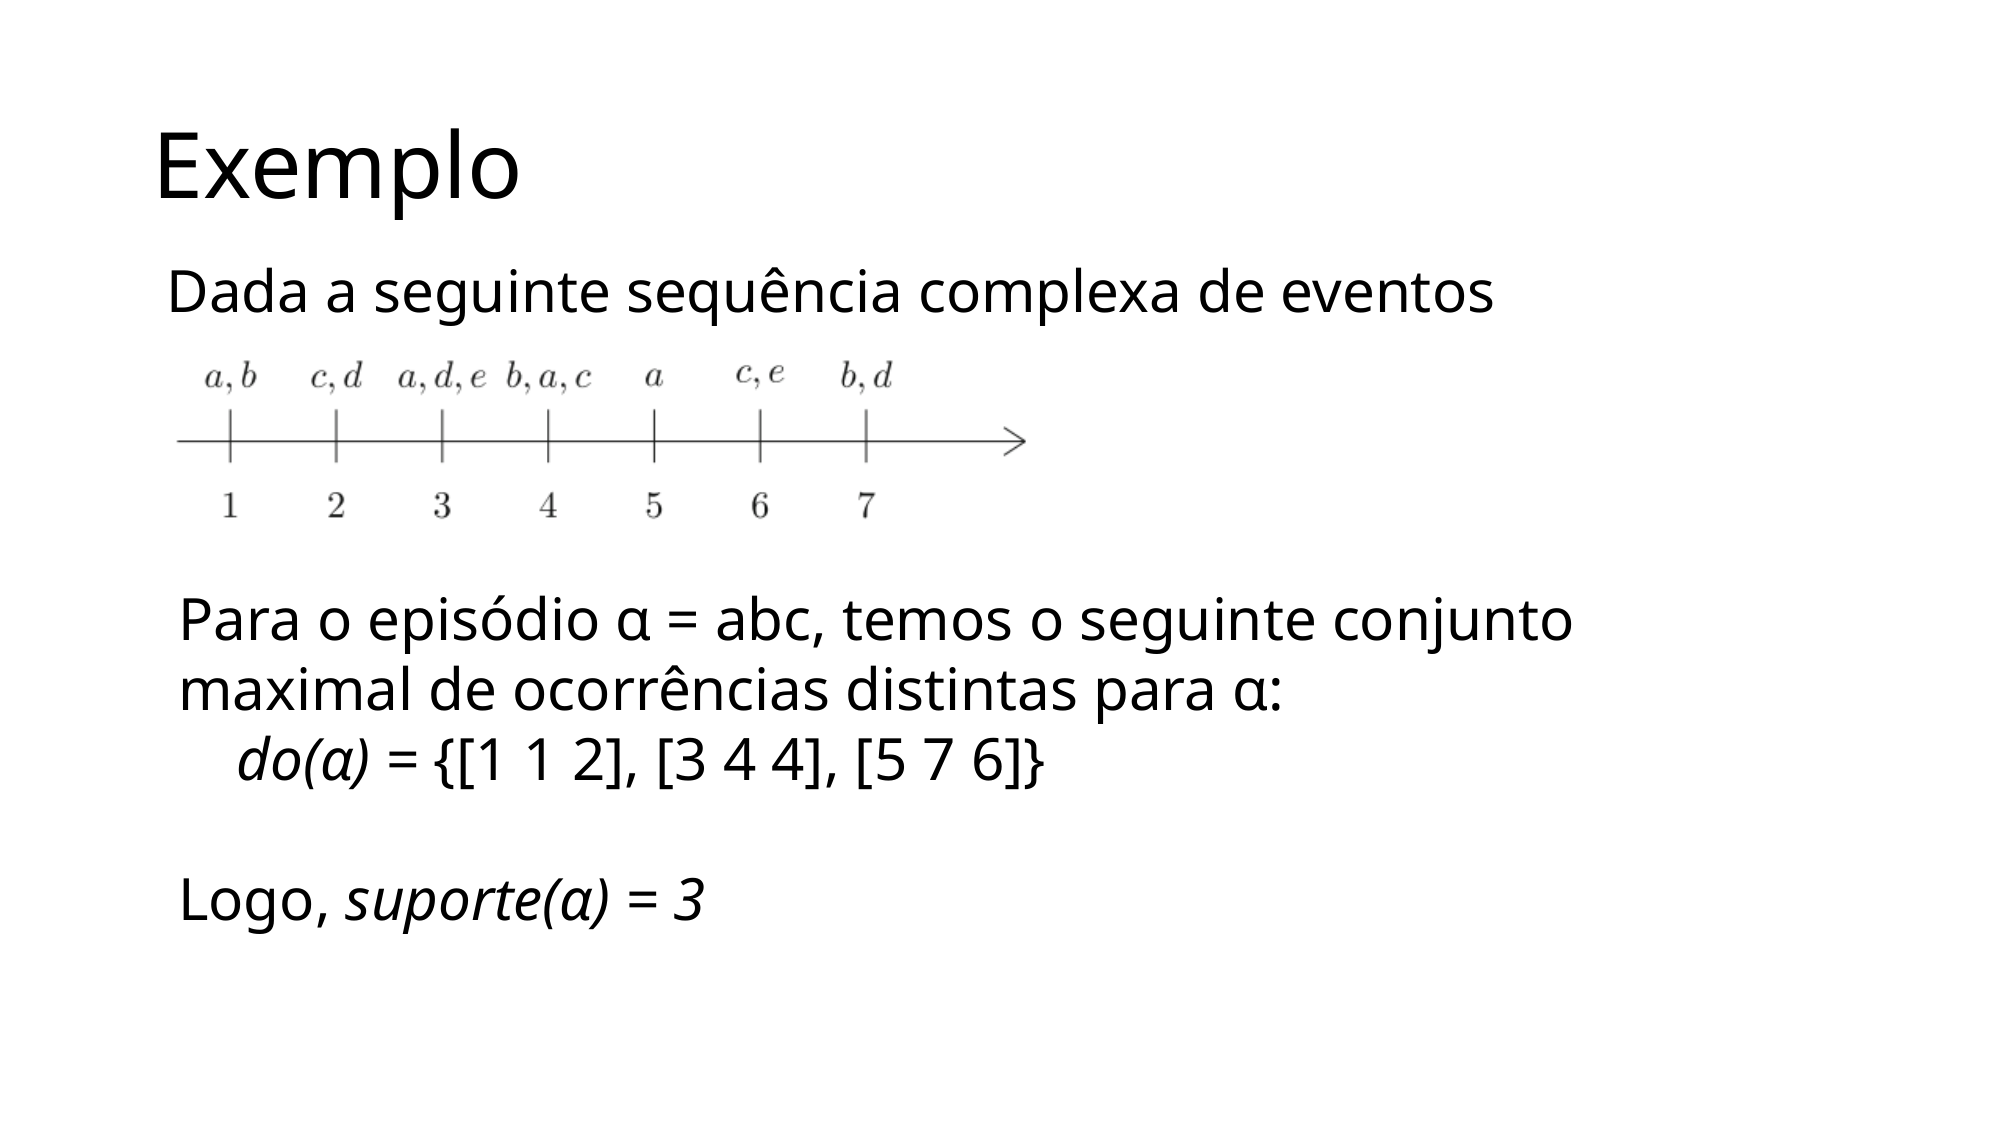

# Exemplo
Dada a seguinte sequência complexa de eventos
Para o episódio α = abc, temos o seguinte conjunto maximal de ocorrências distintas para α:
 do(α) = {[1 1 2], [3 4 4], [5 7 6]}
Logo, suporte(α) = 3